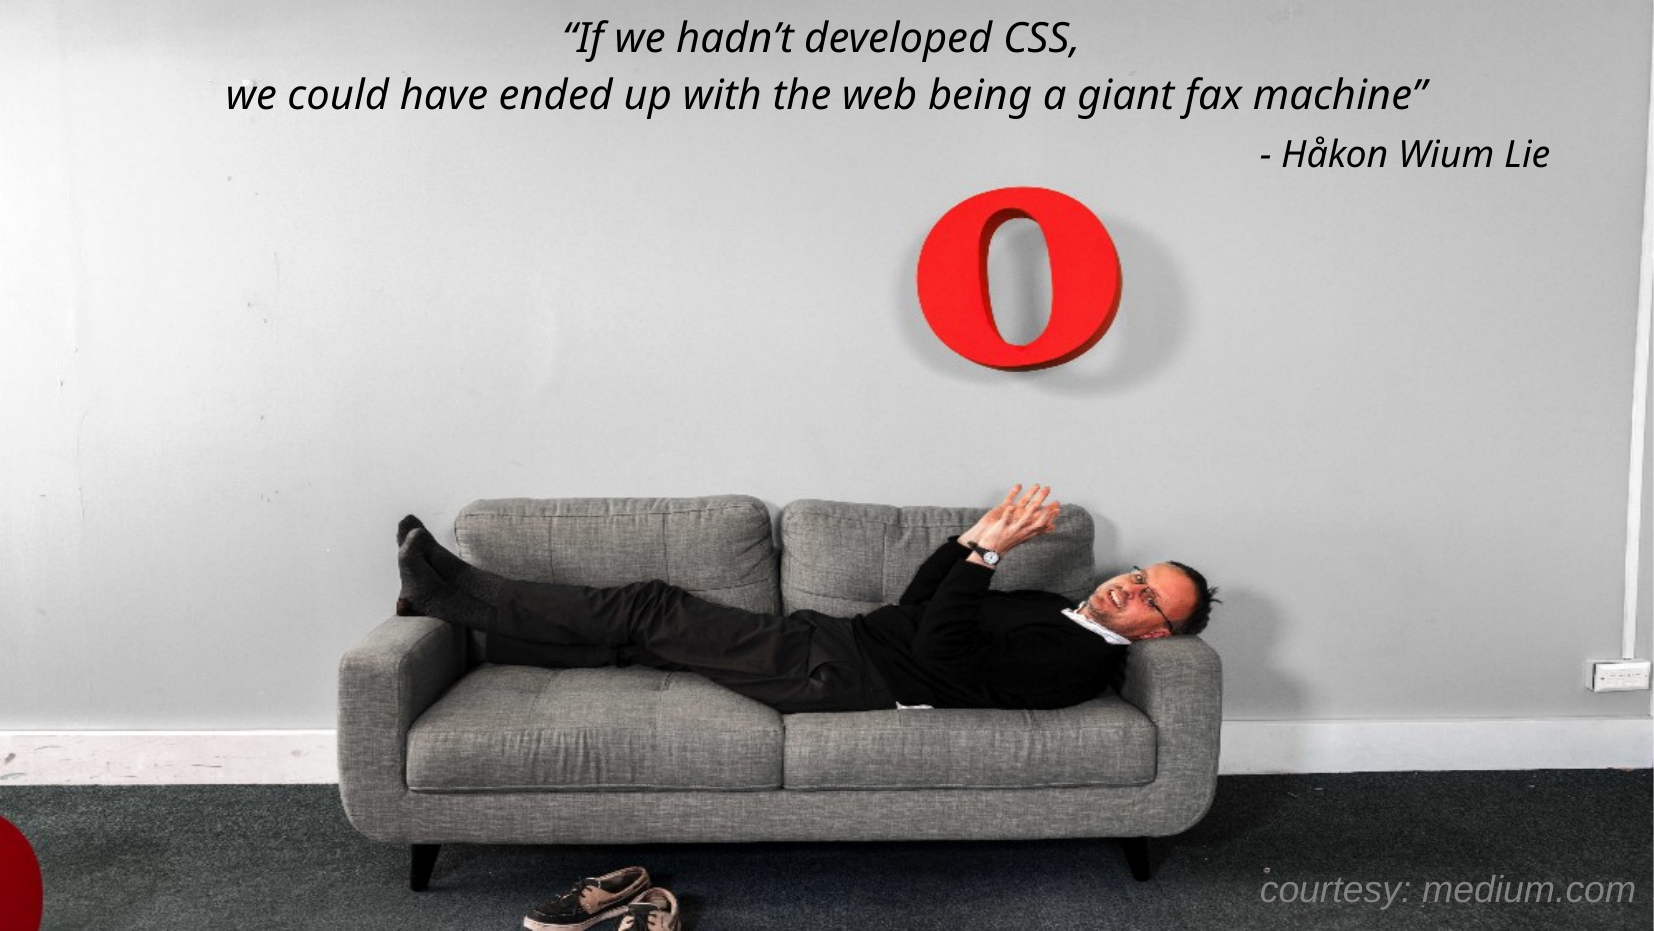

“If we hadn’t developed CSS,
we could have ended up with the web being a giant fax machine”
- Håkon Wium Lie
courtesy: medium.com